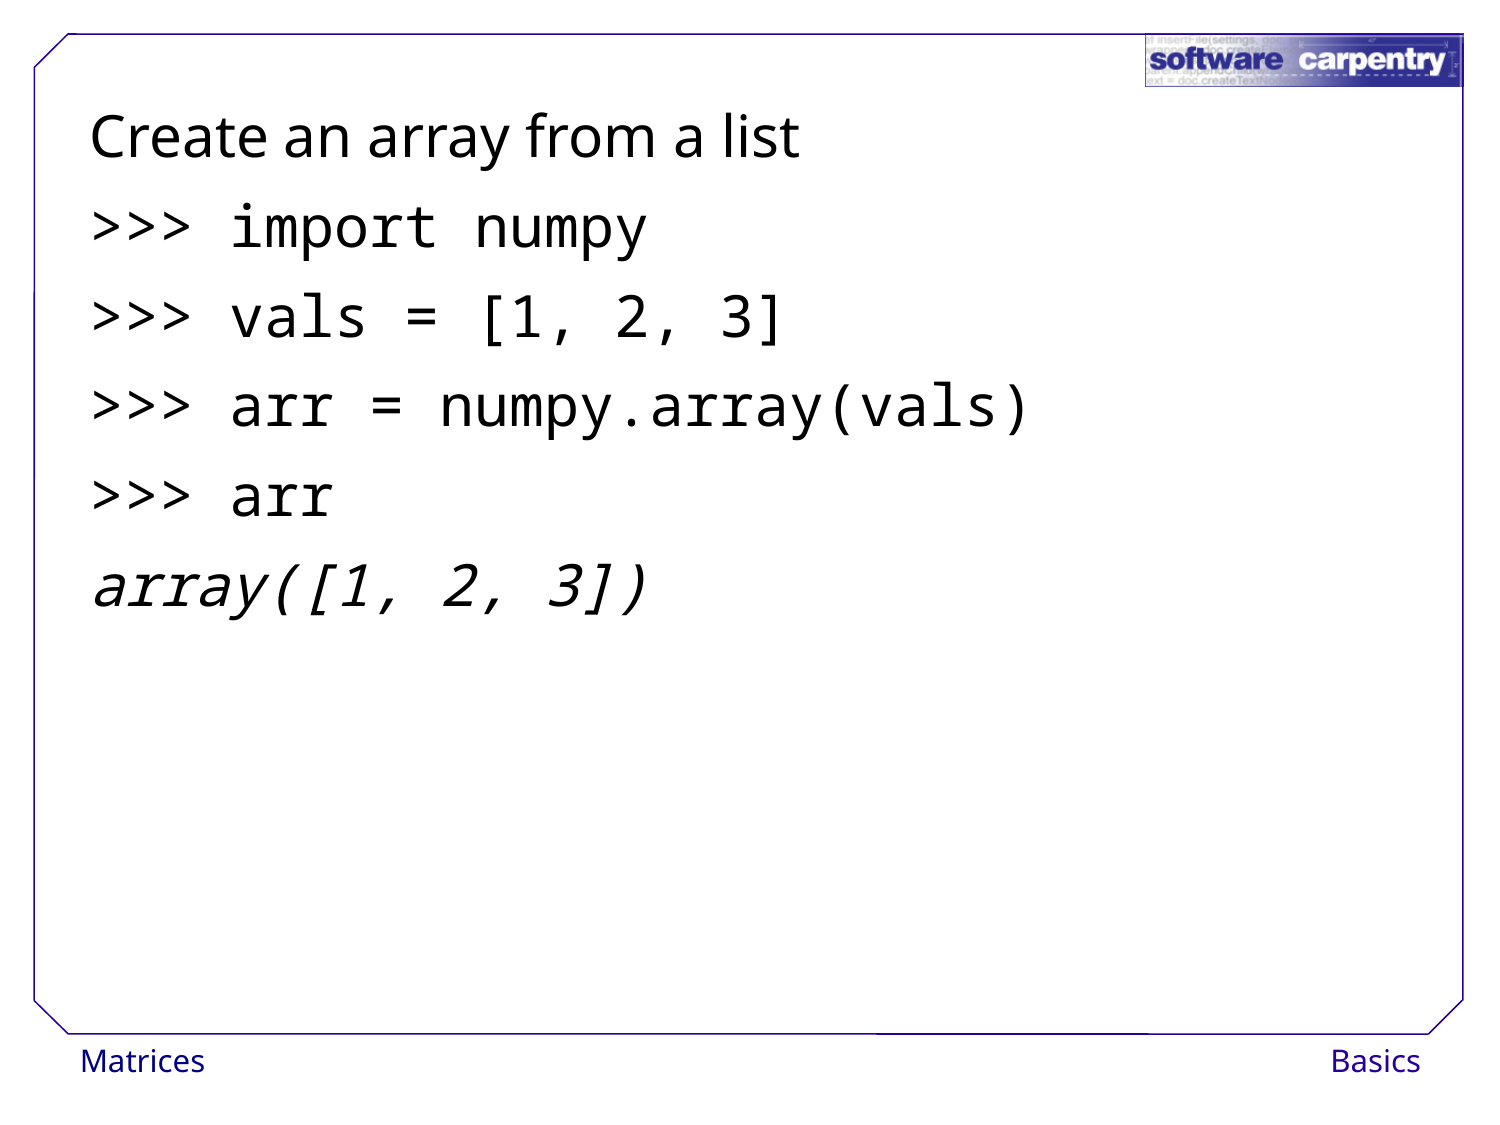

# Create an array from a list
>>> import numpy
>>> vals = [1, 2, 3]
>>> arr = numpy.array(vals)
>>> arr
array([1, 2, 3])